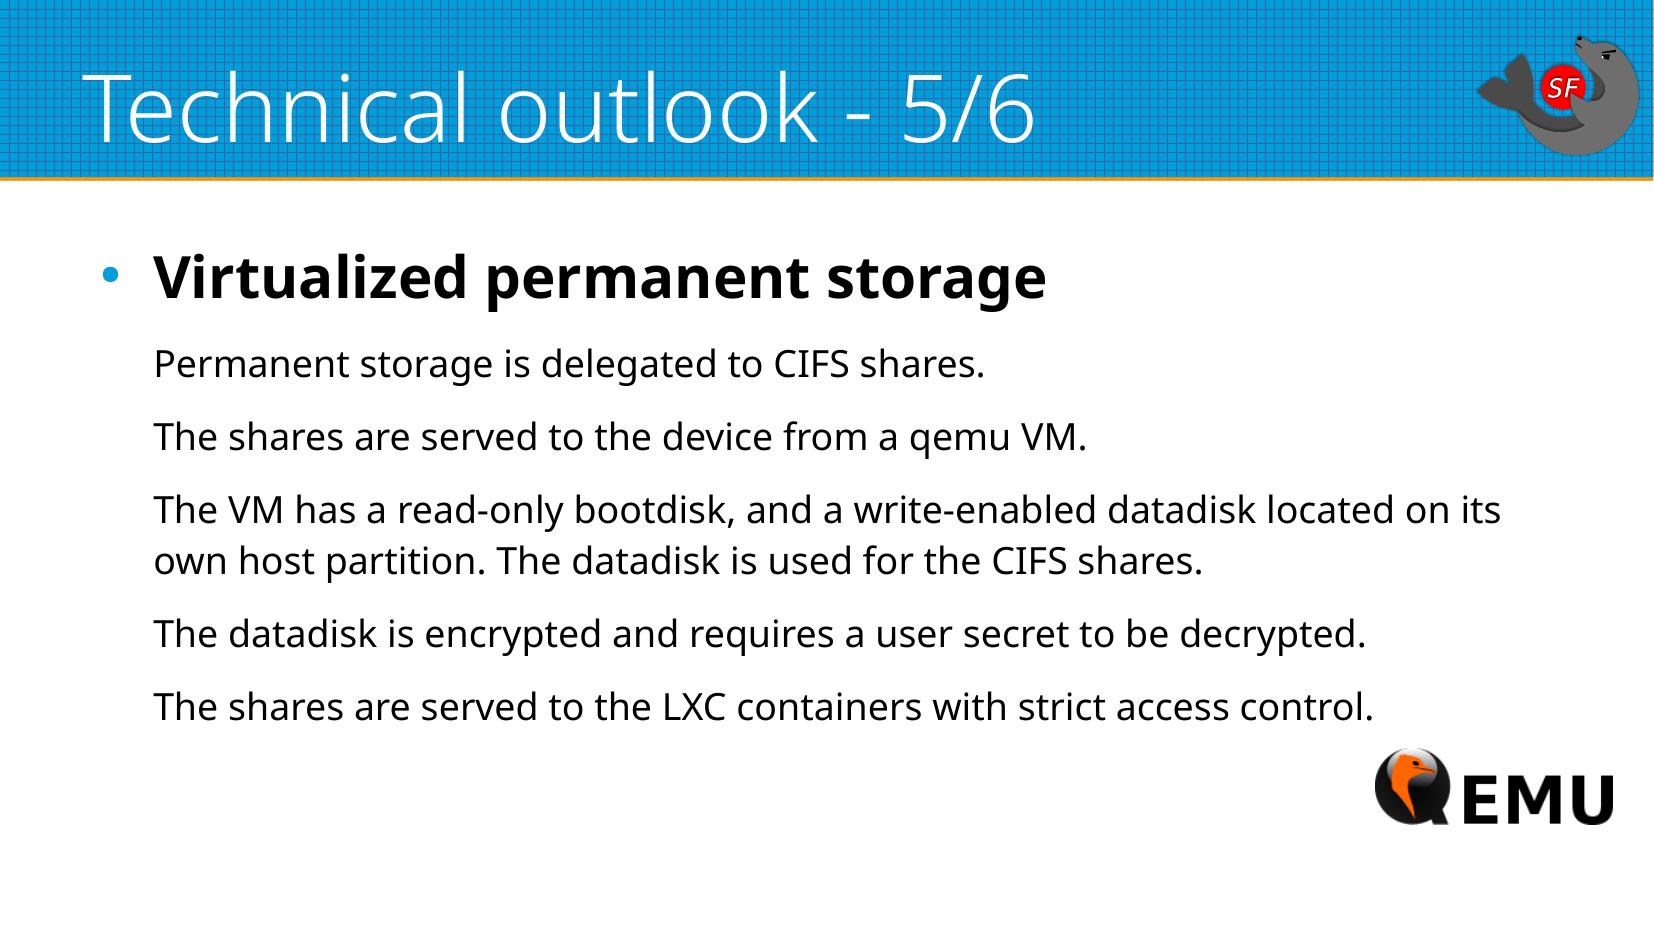

# Technical outlook - 5/6
Virtualized permanent storage
Permanent storage is delegated to CIFS shares.
The shares are served to the device from a qemu VM.
The VM has a read-only bootdisk, and a write-enabled datadisk located on its own host partition. The datadisk is used for the CIFS shares.
The datadisk is encrypted and requires a user secret to be decrypted.
The shares are served to the LXC containers with strict access control.